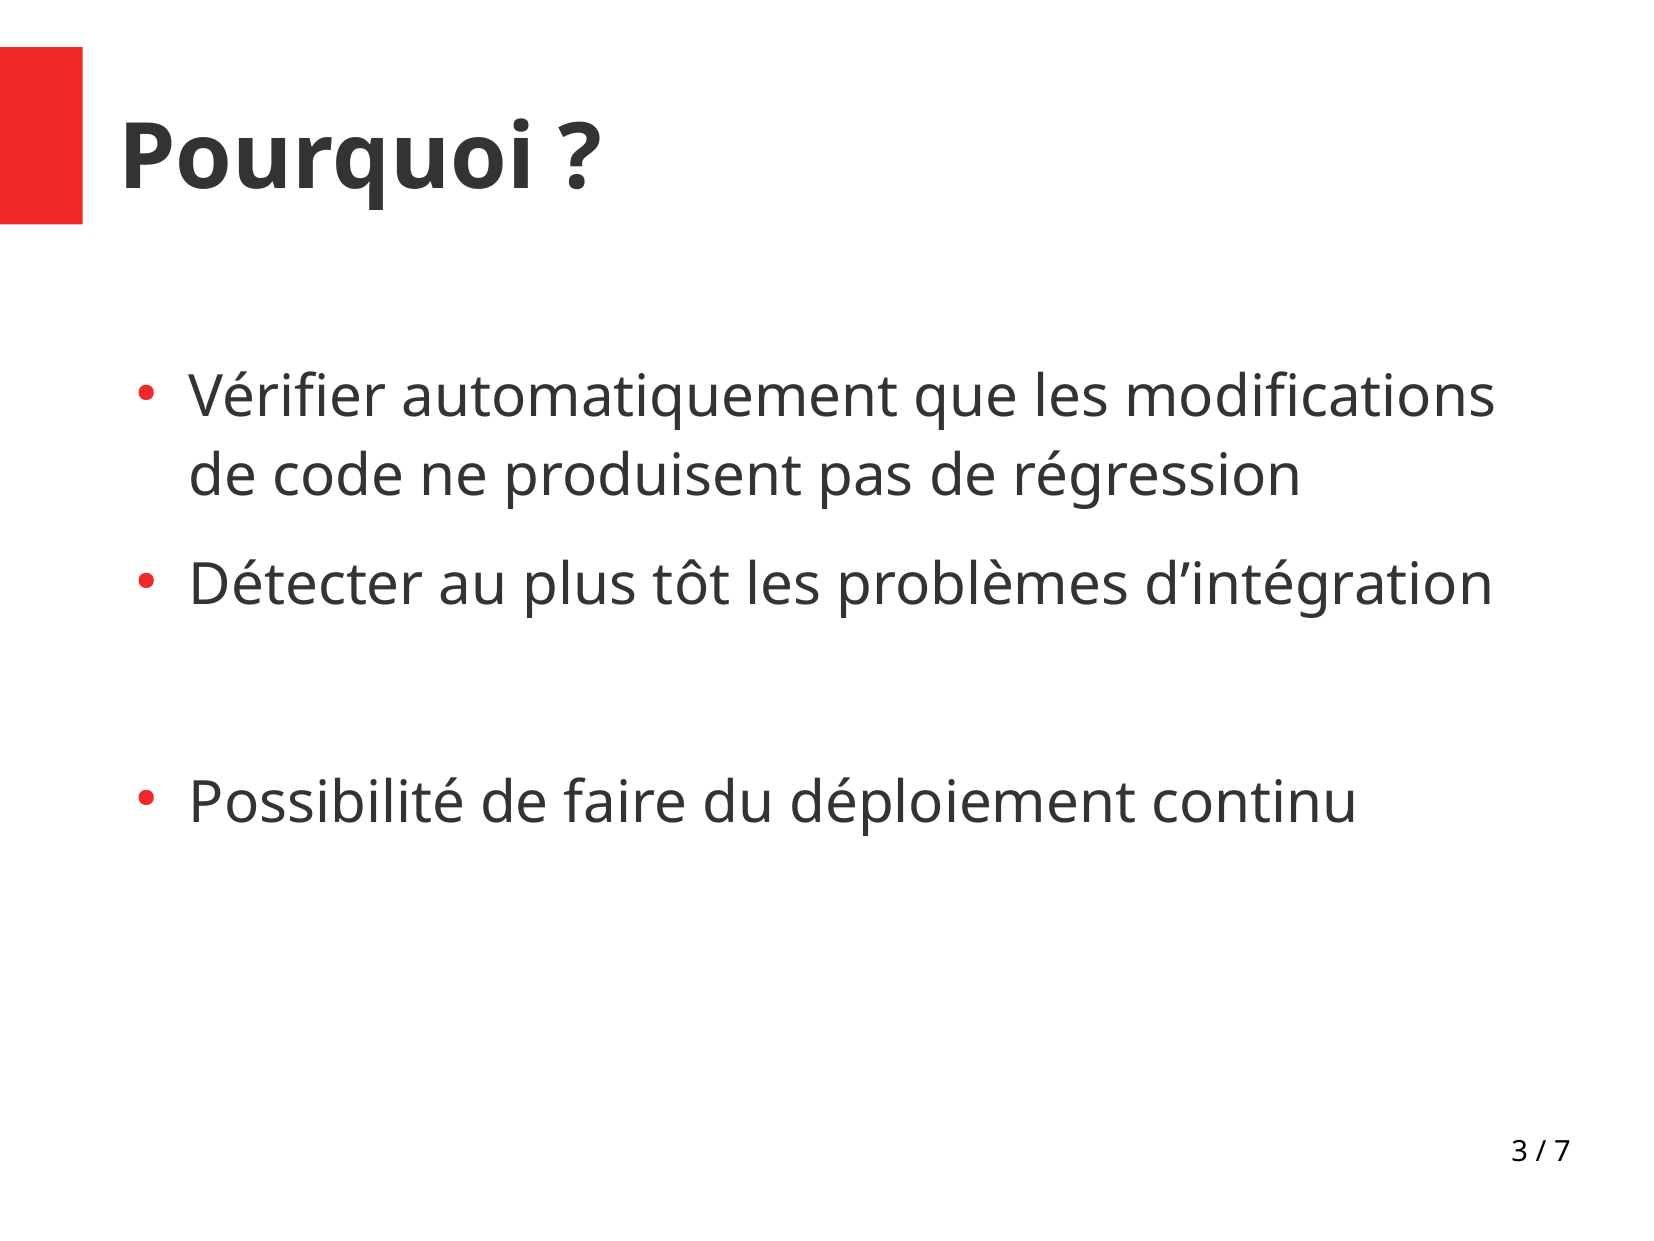

# Pourquoi ?
Vérifier automatiquement que les modifications de code ne produisent pas de régression
Détecter au plus tôt les problèmes d’intégration
Possibilité de faire du déploiement continu
3